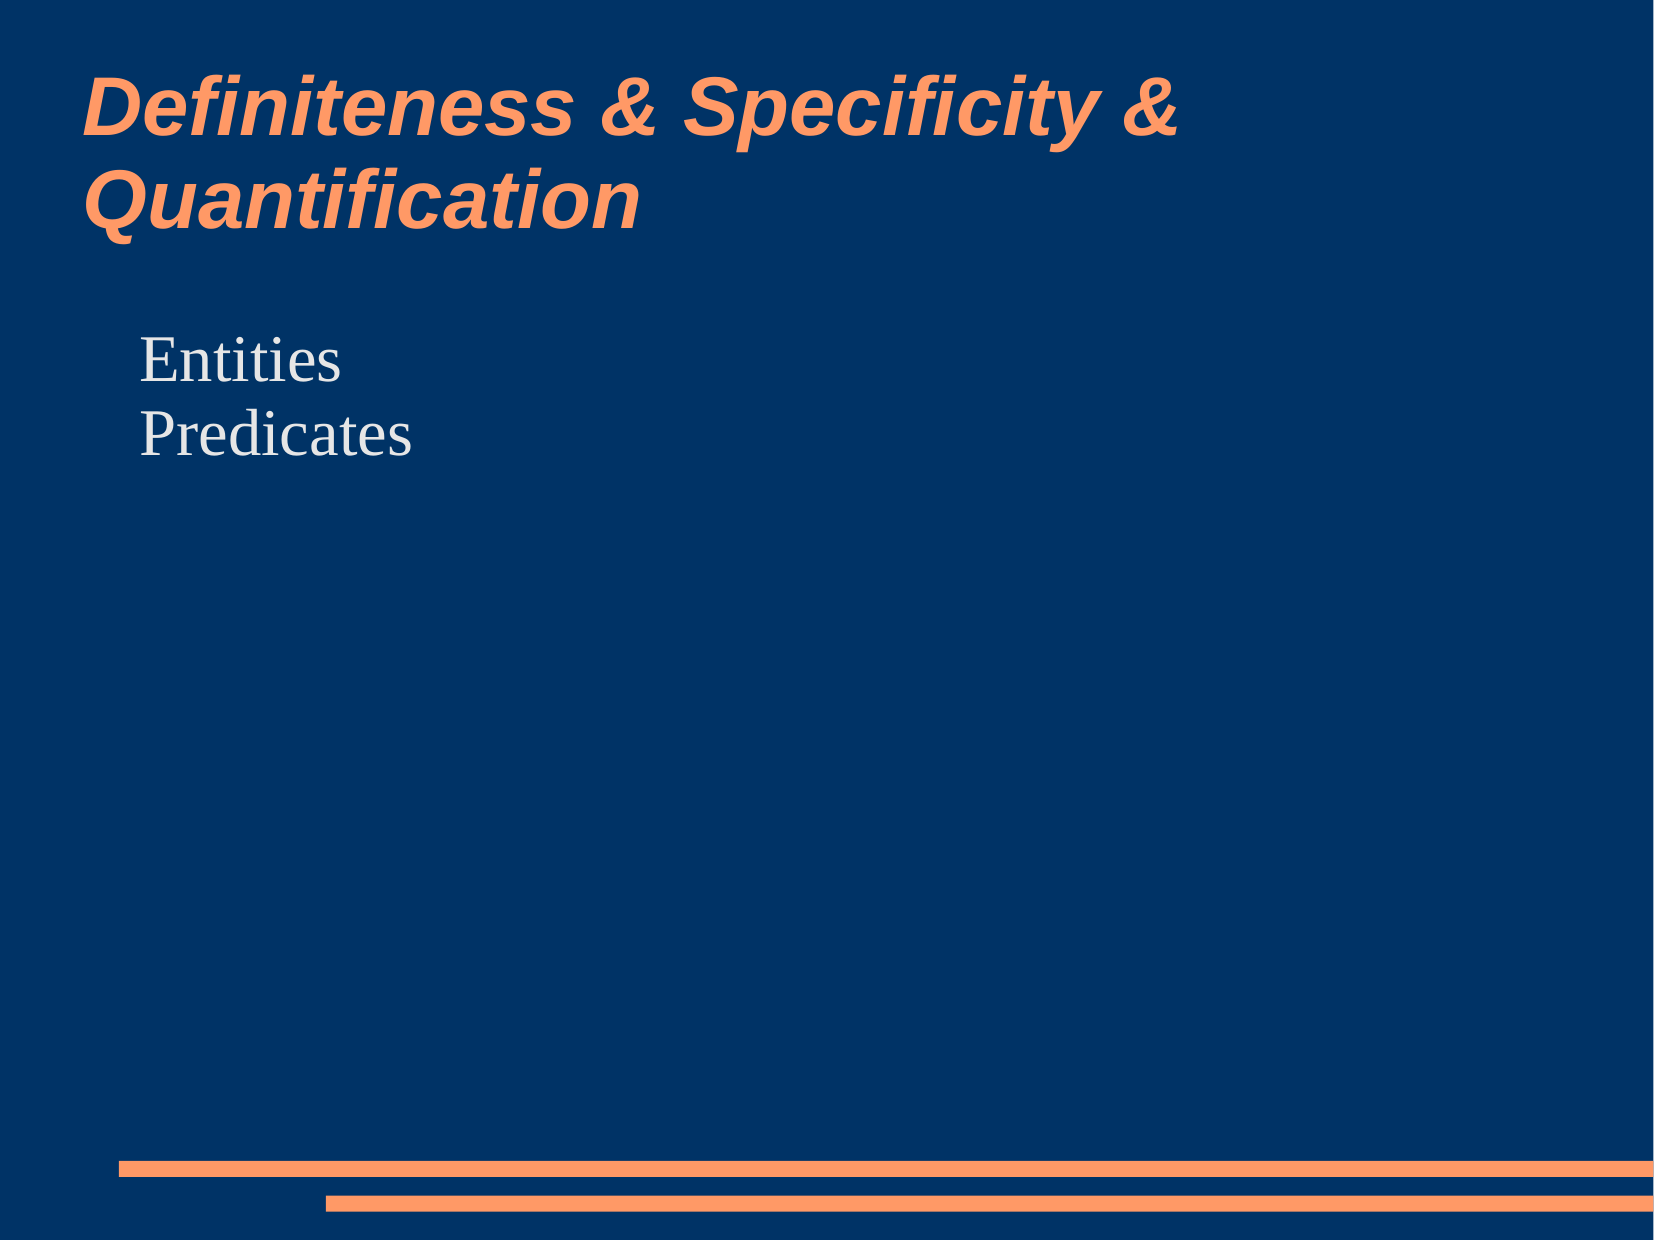

# Definiteness & Specificity & Quantification
Entities
Predicates